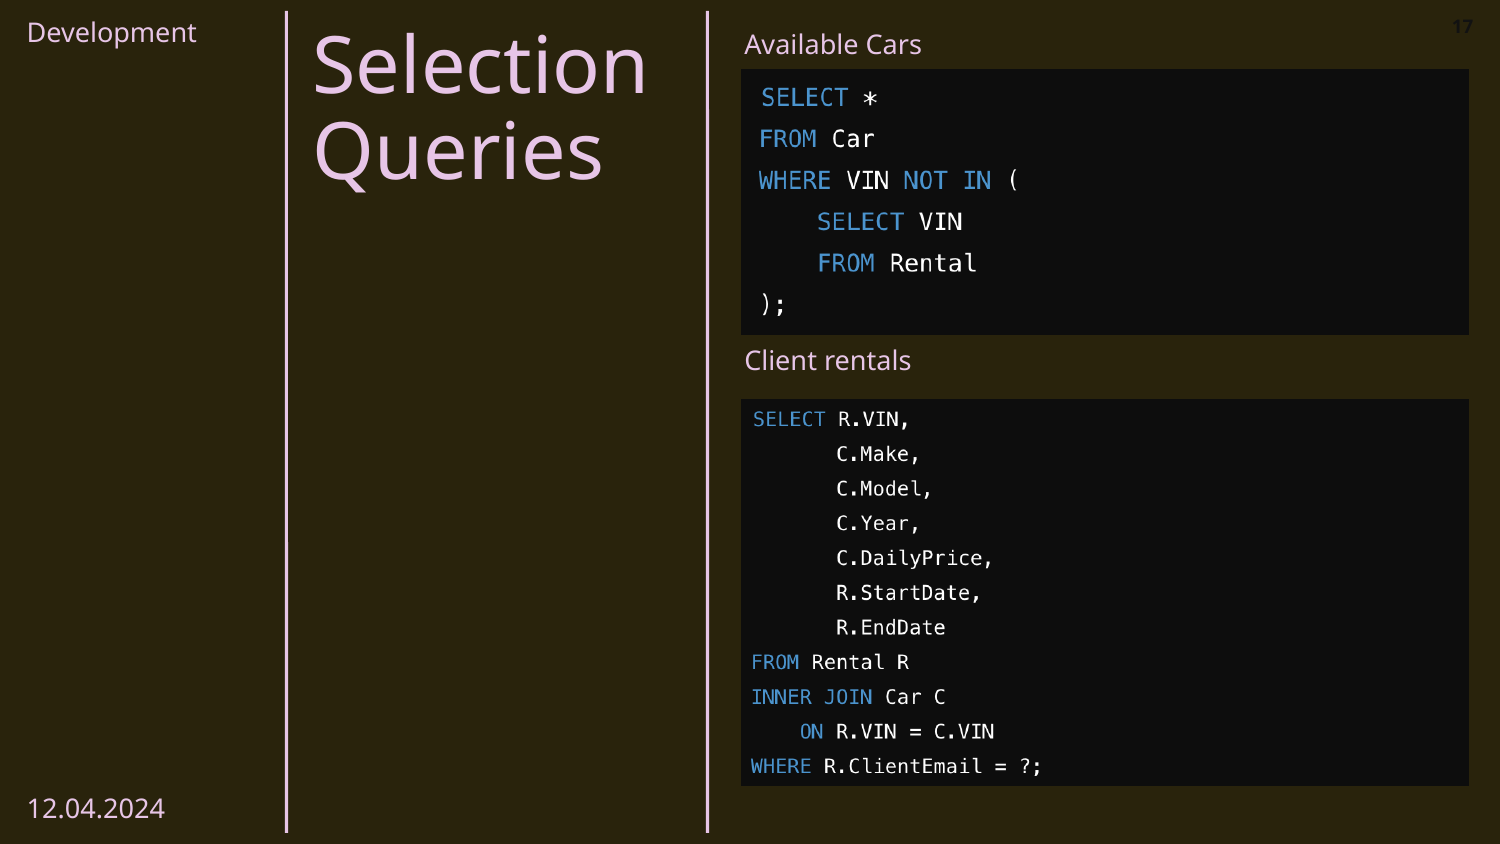

Development
# Selection Queries
Available Cars
Client rentals
12.04.2024